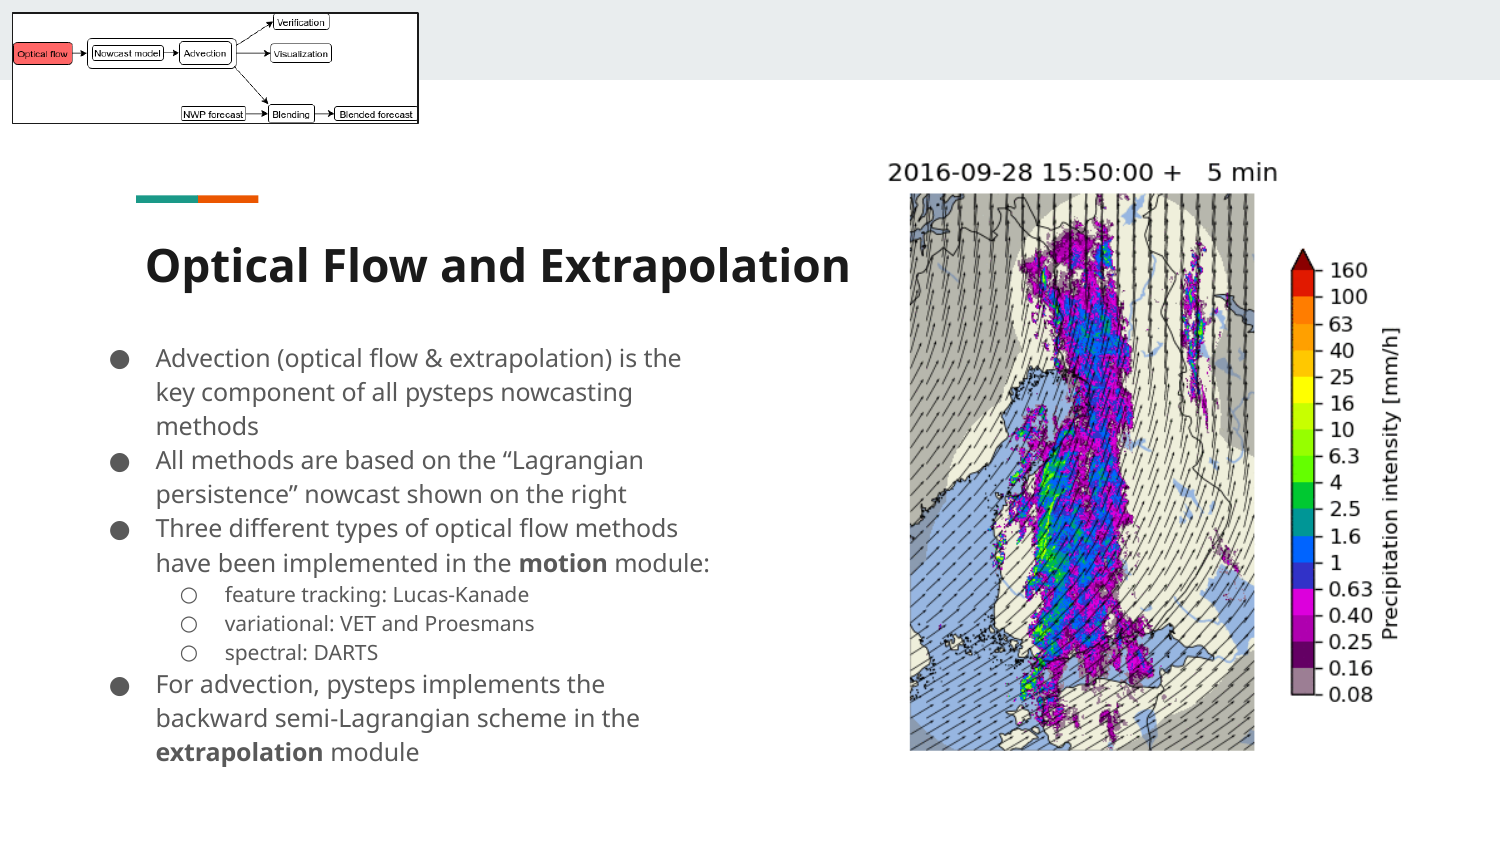

# Optical Flow and Extrapolation
Advection (optical flow & extrapolation) is the key component of all pysteps nowcasting methods
All methods are based on the “Lagrangian persistence” nowcast shown on the right
Three different types of optical flow methods have been implemented in the motion module:
feature tracking: Lucas-Kanade
variational: VET and Proesmans
spectral: DARTS
For advection, pysteps implements the backward semi-Lagrangian scheme in the extrapolation module